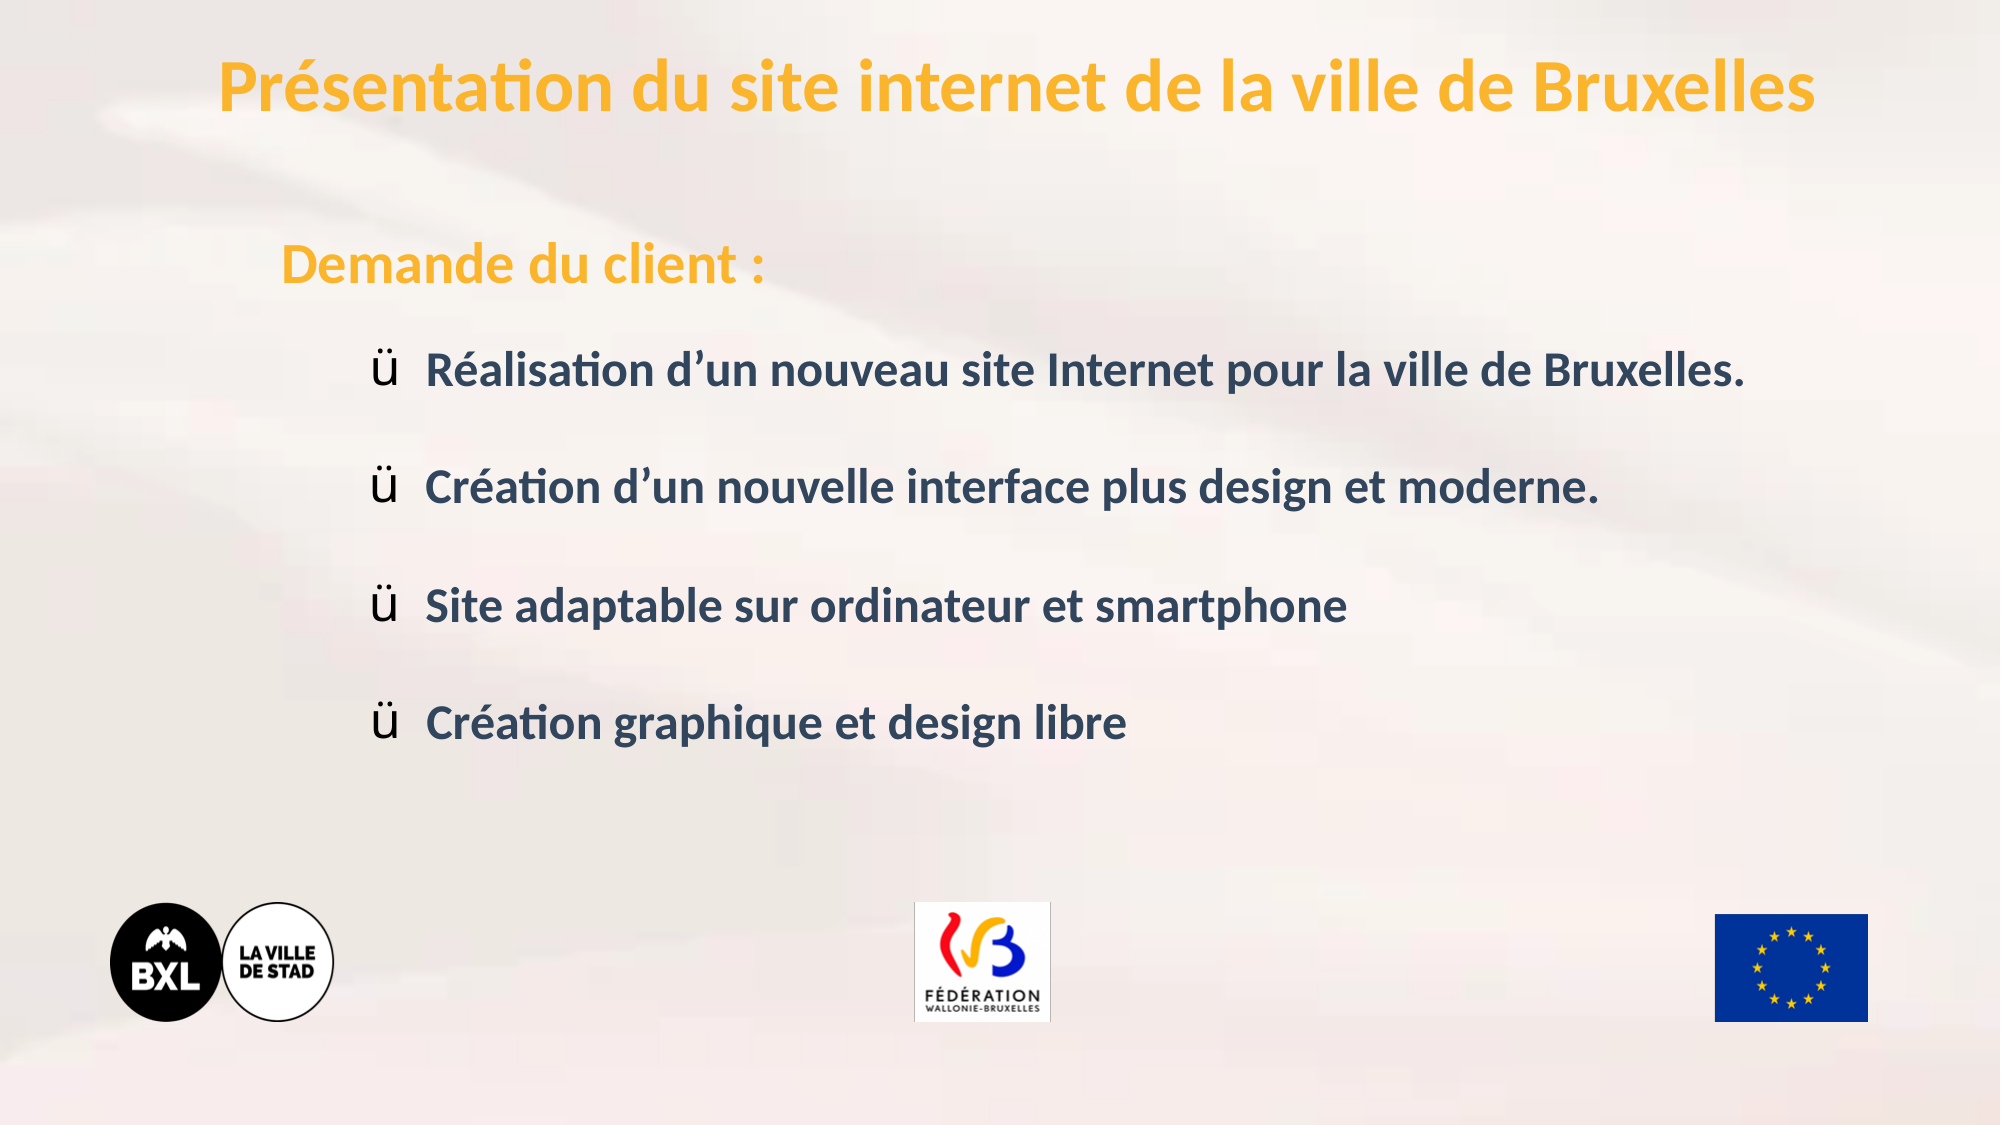

Présentation du site internet de la ville de Bruxelles
Demande du client :
Réalisation d’un nouveau site Internet pour la ville de Bruxelles.
Création d’un nouvelle interface plus design et moderne.
Site adaptable sur ordinateur et smartphone
Création graphique et design libre